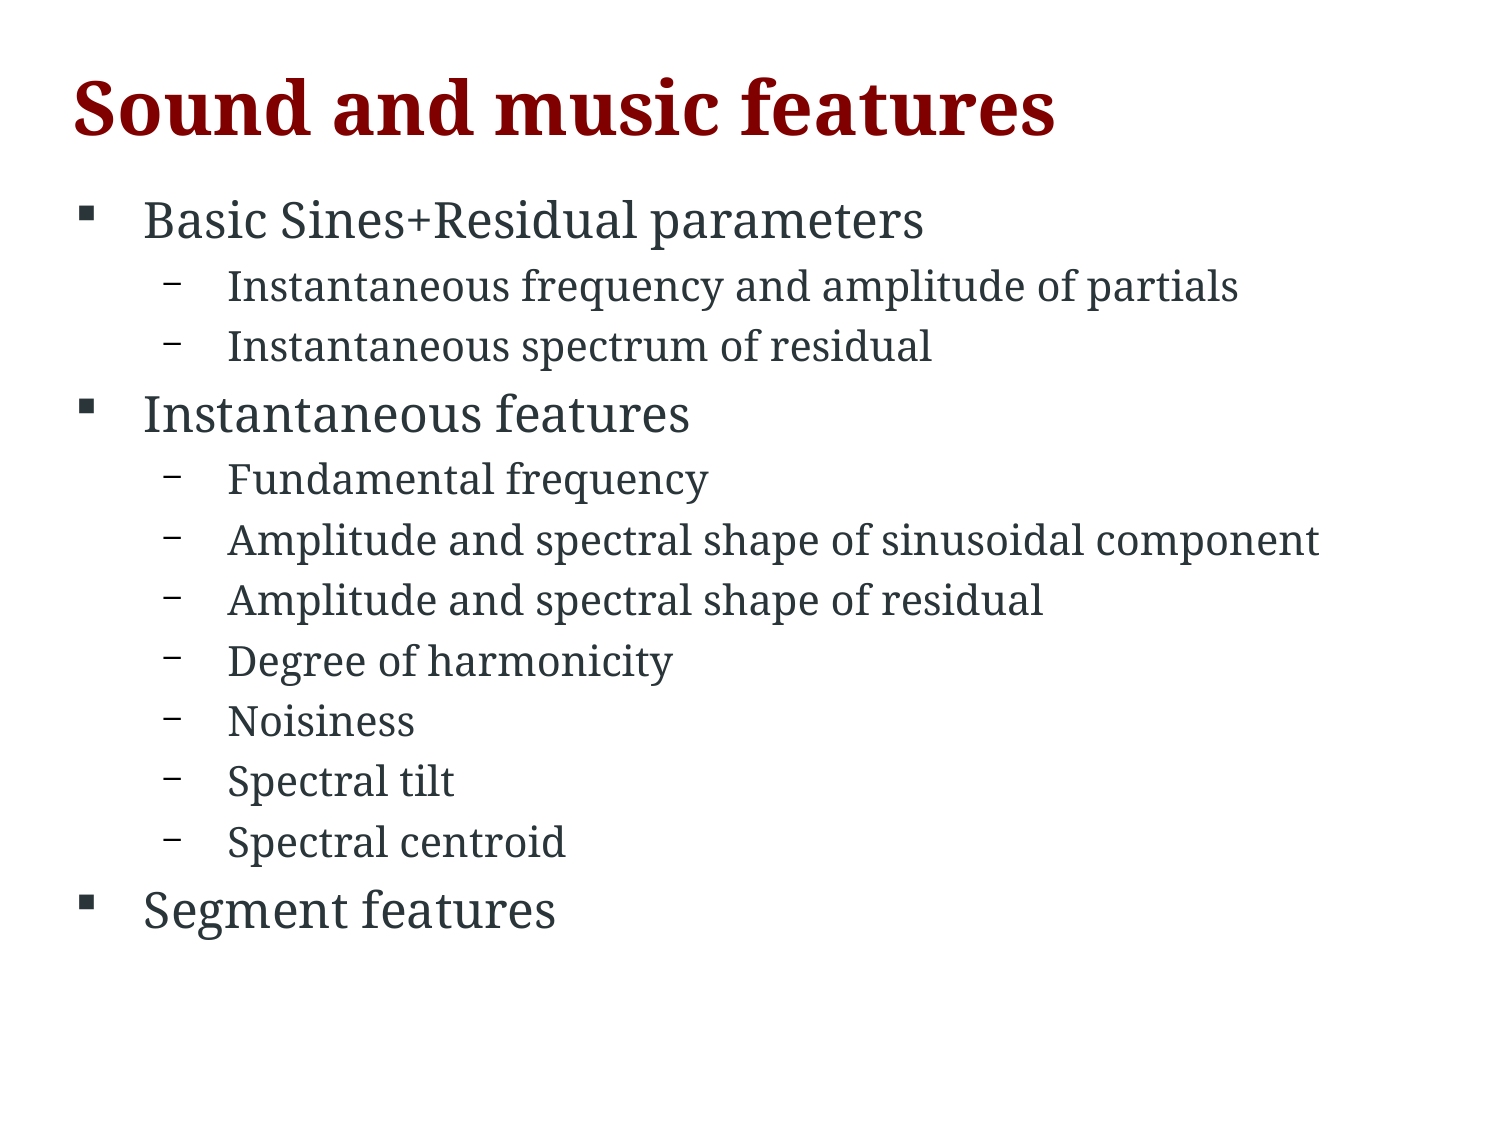

# Sound and music features
 Basic Sines+Residual parameters
 Instantaneous frequency and amplitude of partials
 Instantaneous spectrum of residual
 Instantaneous features
 Fundamental frequency
 Amplitude and spectral shape of sinusoidal component
 Amplitude and spectral shape of residual
 Degree of harmonicity
 Noisiness
 Spectral tilt
 Spectral centroid
 Segment features